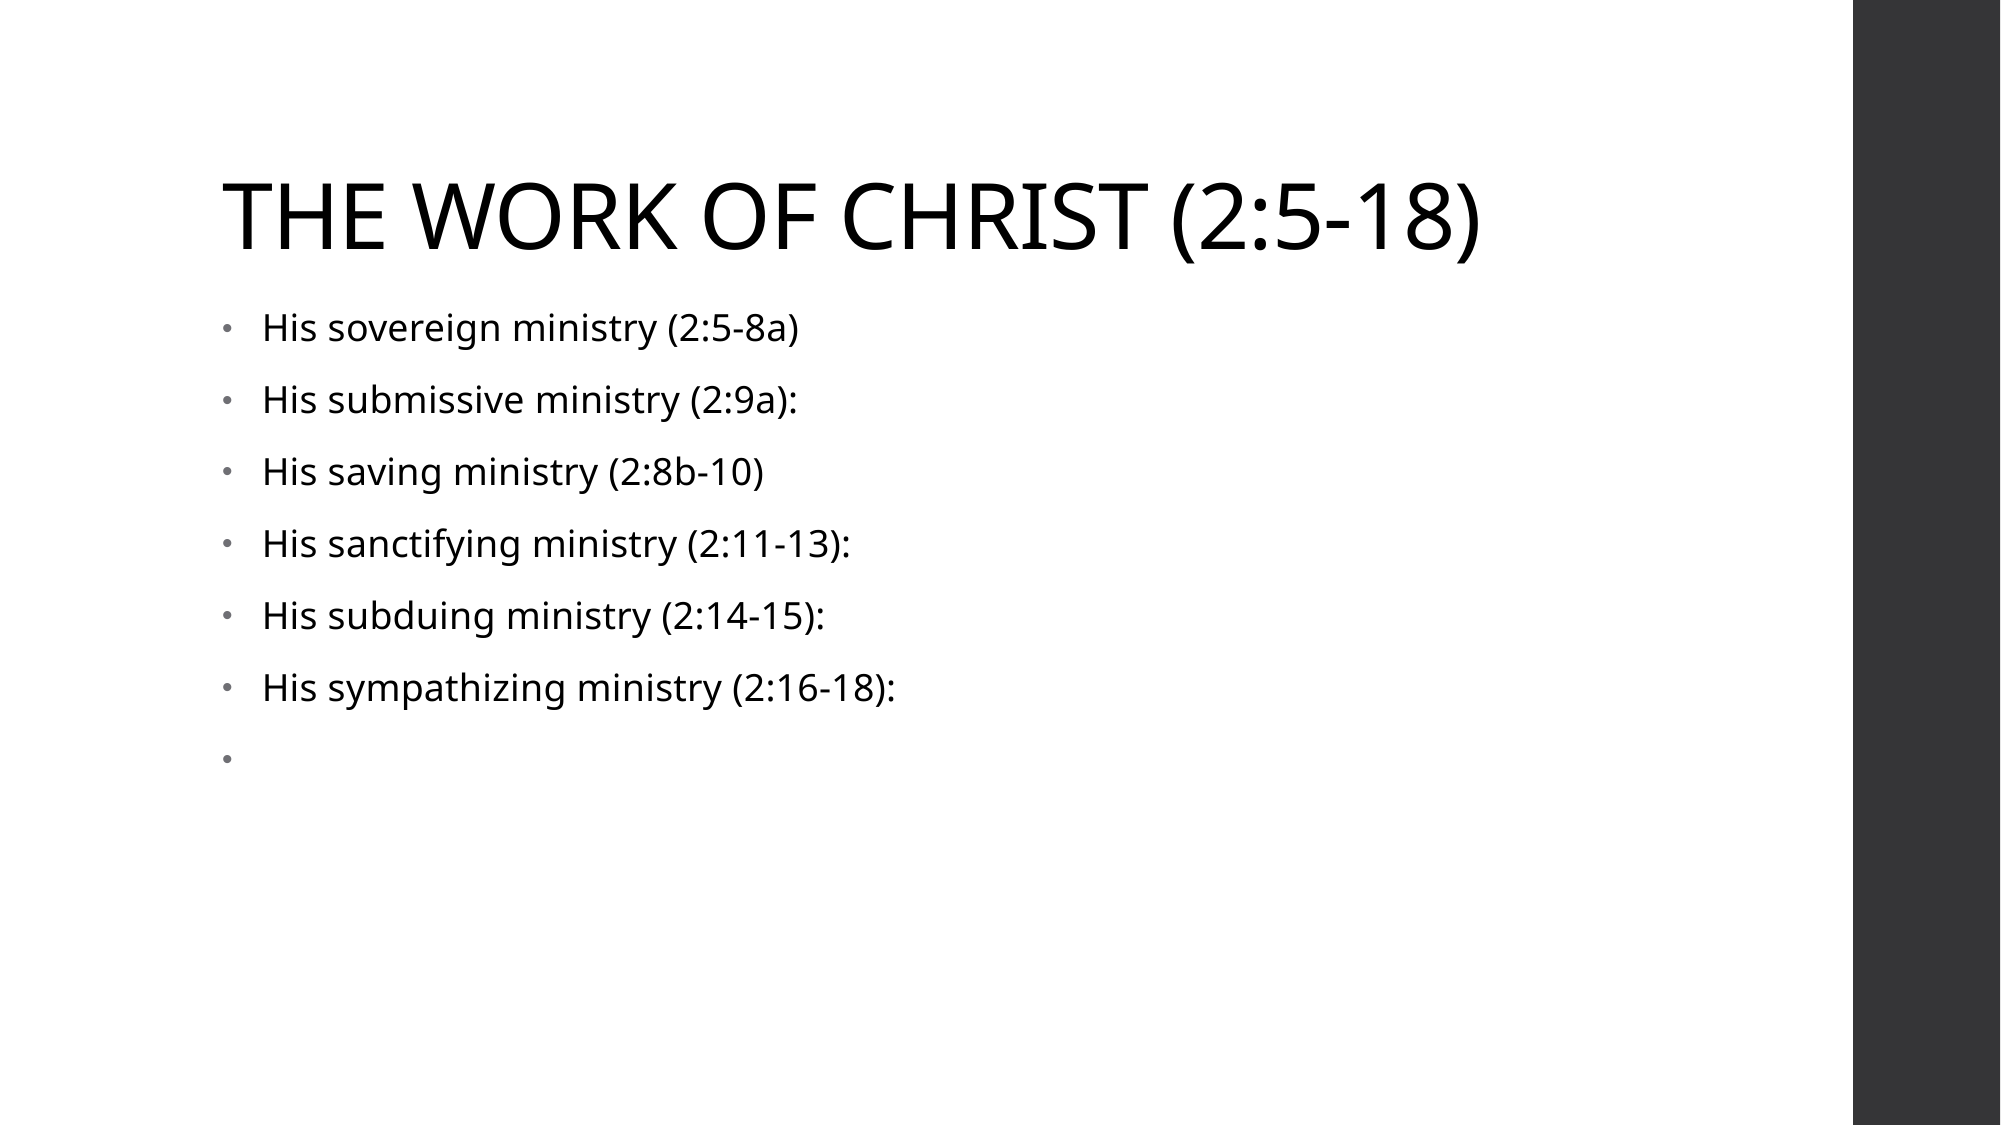

# THE WORK OF CHRIST (2:5-18)
 His sovereign ministry (2:5-8a)
 His submissive ministry (2:9a):
 His saving ministry (2:8b-10)
 His sanctifying ministry (2:11-13):
 His subduing ministry (2:14-15):
 His sympathizing ministry (2:16-18):